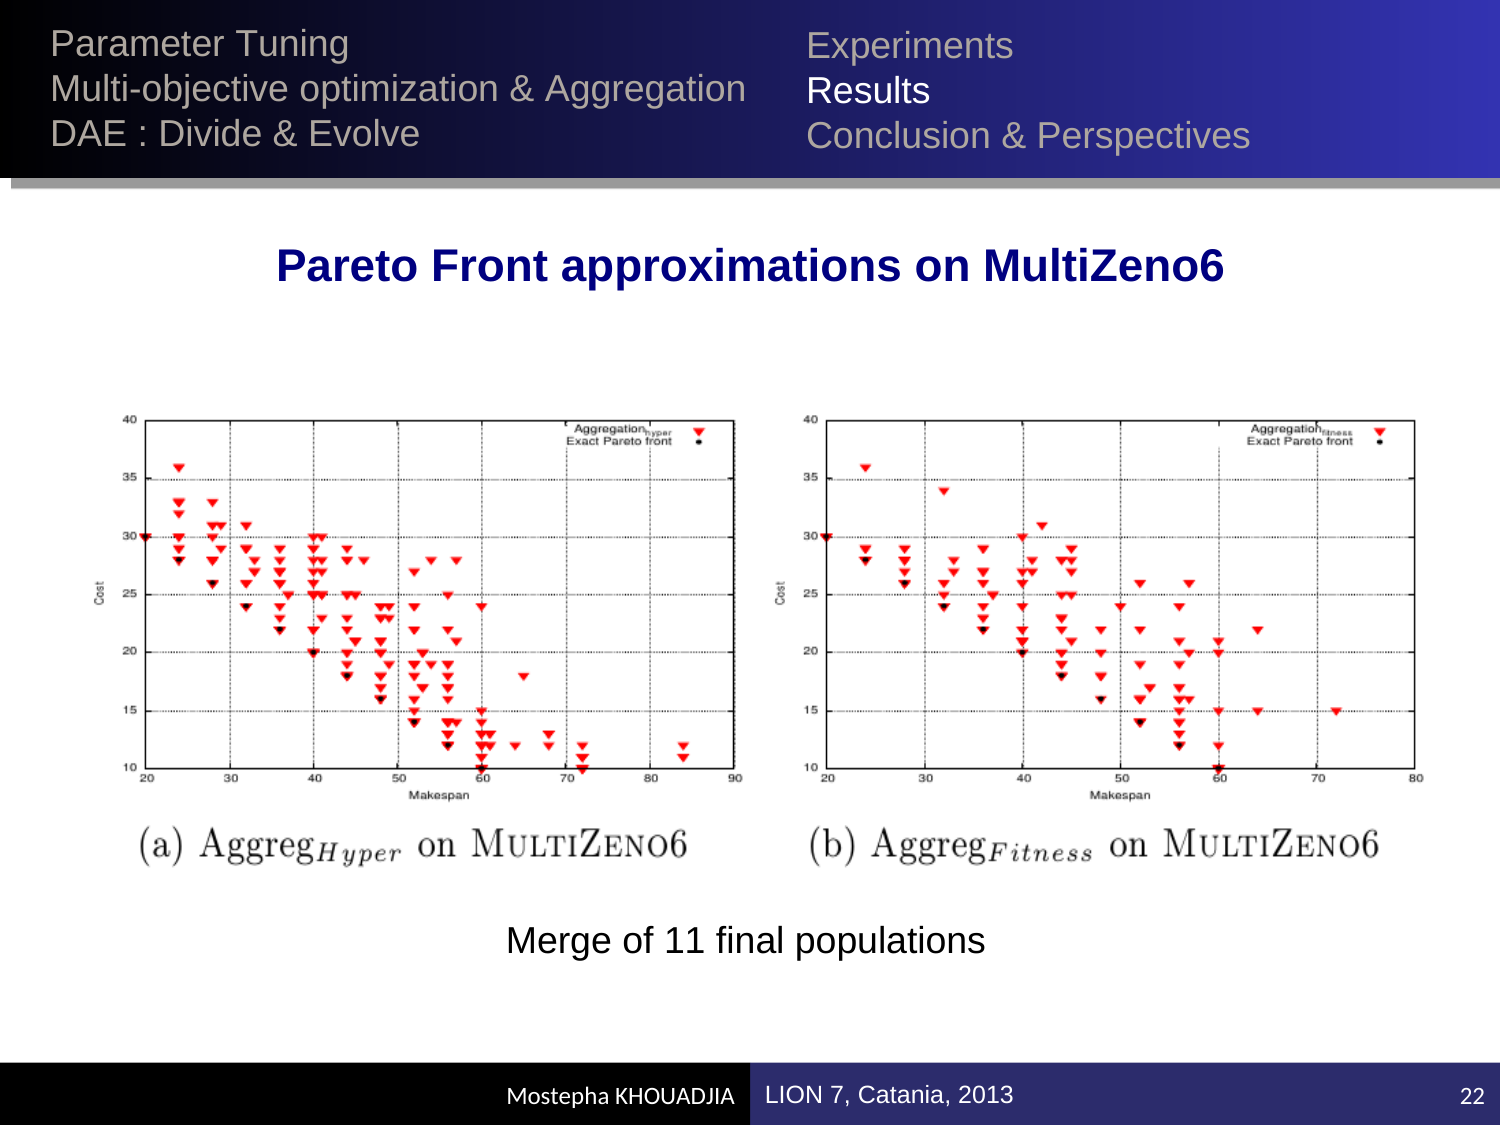

Parameter Tuning
Multi-objective optimization & Aggregation
DAE : Divide & Evolve
Experiments
Results
Conclusion & Perspectives
 Pareto Front approximations on MultiZeno6
Merge of 11 final populations
22